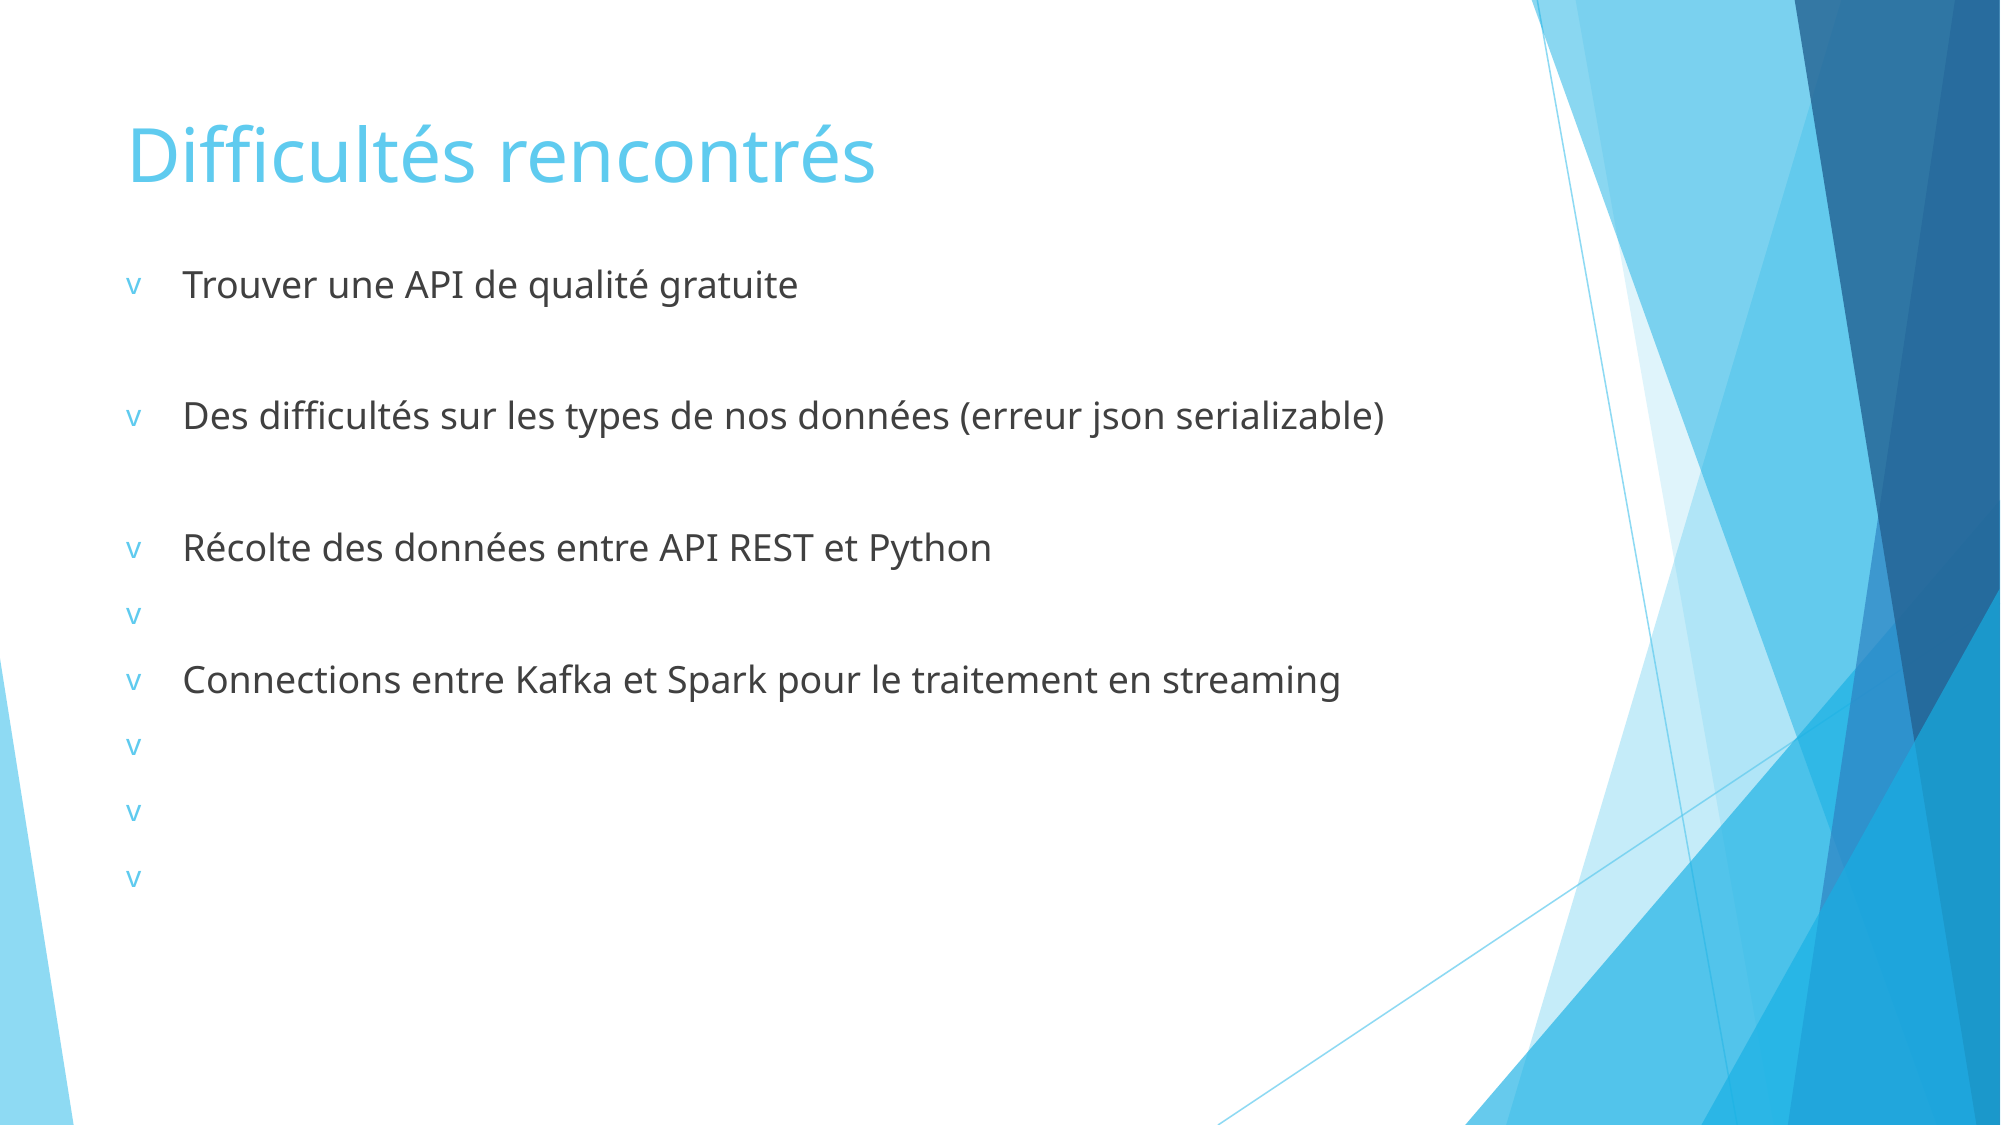

# Difficultés rencontrés
Trouver une API de qualité gratuite
Des difficultés sur les types de nos données (erreur json serializable)
Récolte des données entre API REST et Python
Connections entre Kafka et Spark pour le traitement en streaming